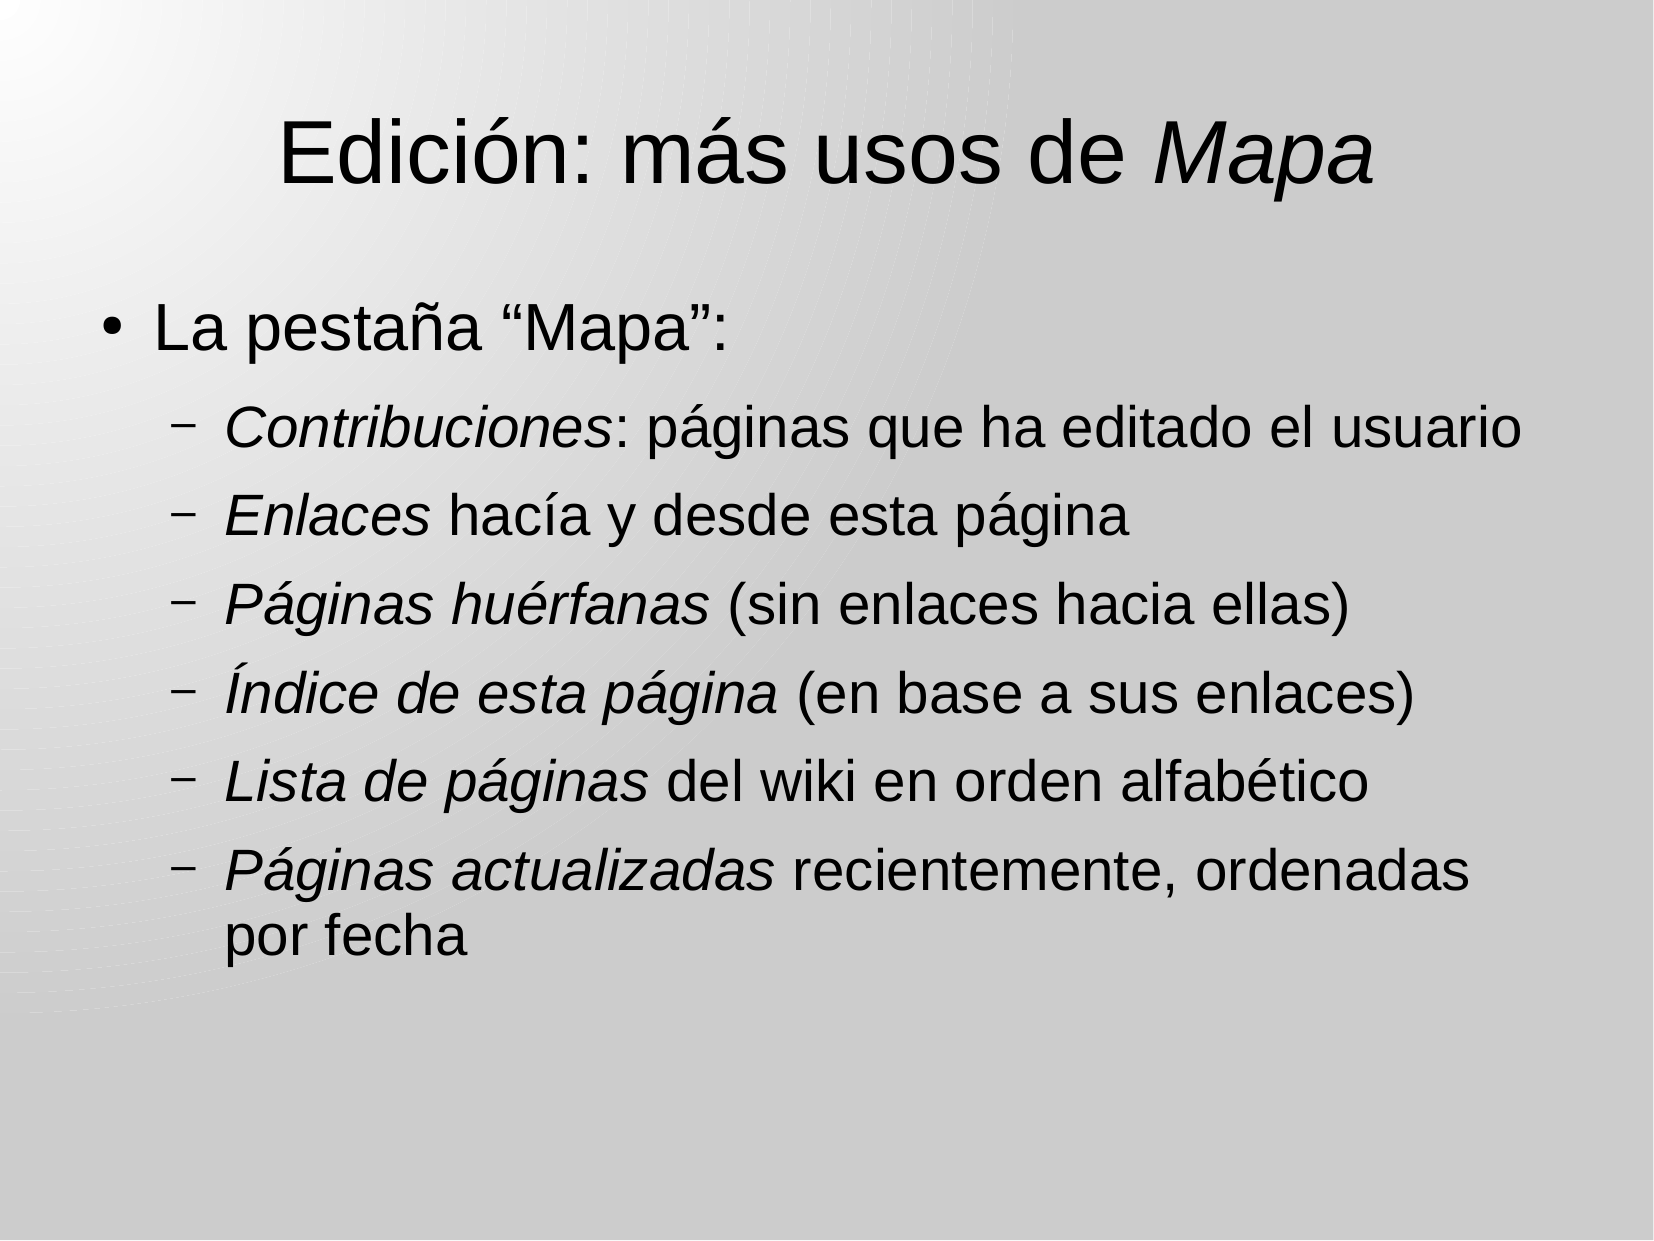

# Edición: más usos de Mapa
La pestaña “Mapa”:
Contribuciones: páginas que ha editado el usuario
Enlaces hacía y desde esta página
Páginas huérfanas (sin enlaces hacia ellas)
Índice de esta página (en base a sus enlaces)
Lista de páginas del wiki en orden alfabético
Páginas actualizadas recientemente, ordenadas por fecha